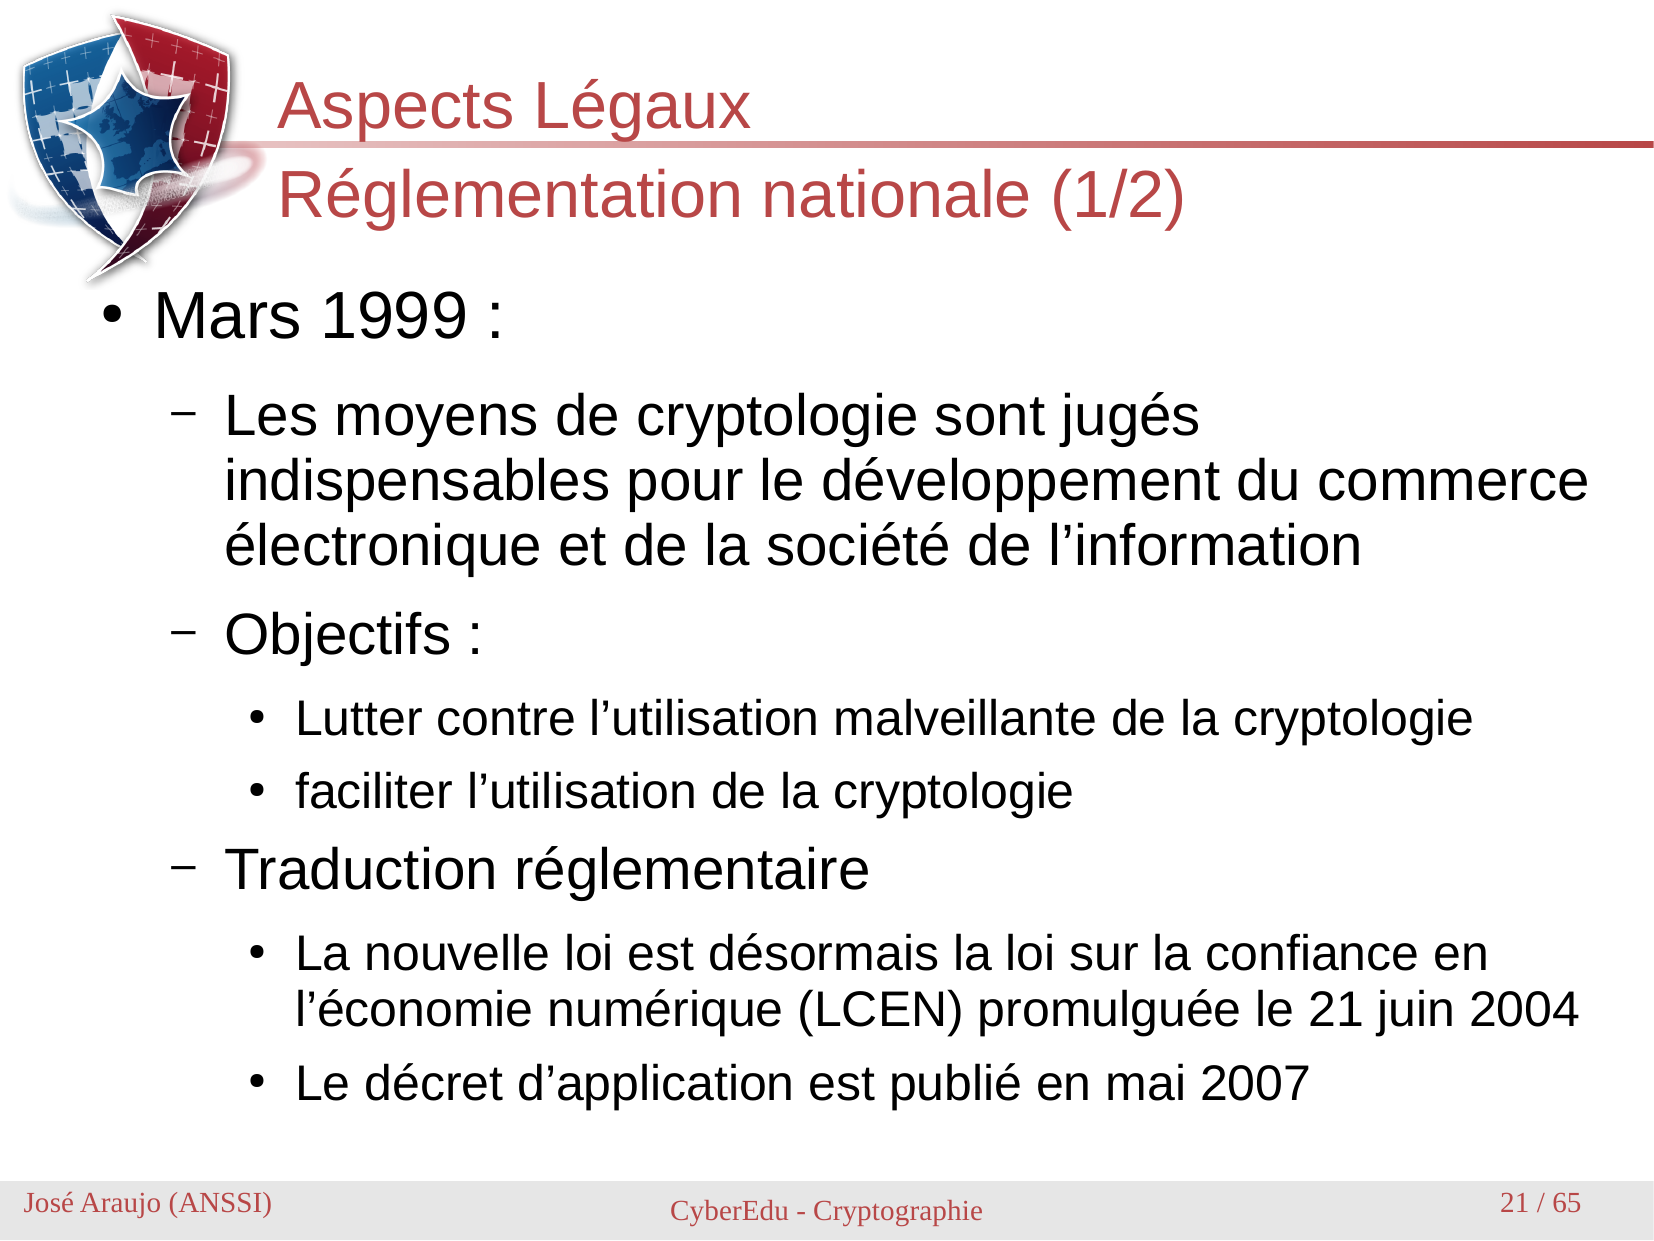

# Aspects Légaux Réglementation nationale (1/2)
Mars 1999 :
Les moyens de cryptologie sont jugés indispensables pour le développement du commerce électronique et de la société de l’information
Objectifs :
Lutter contre l’utilisation malveillante de la cryptologie
faciliter l’utilisation de la cryptologie
Traduction réglementaire
La nouvelle loi est désormais la loi sur la confiance en l’économie numérique (LCEN) promulguée le 21 juin 2004
Le décret d’application est publié en mai 2007